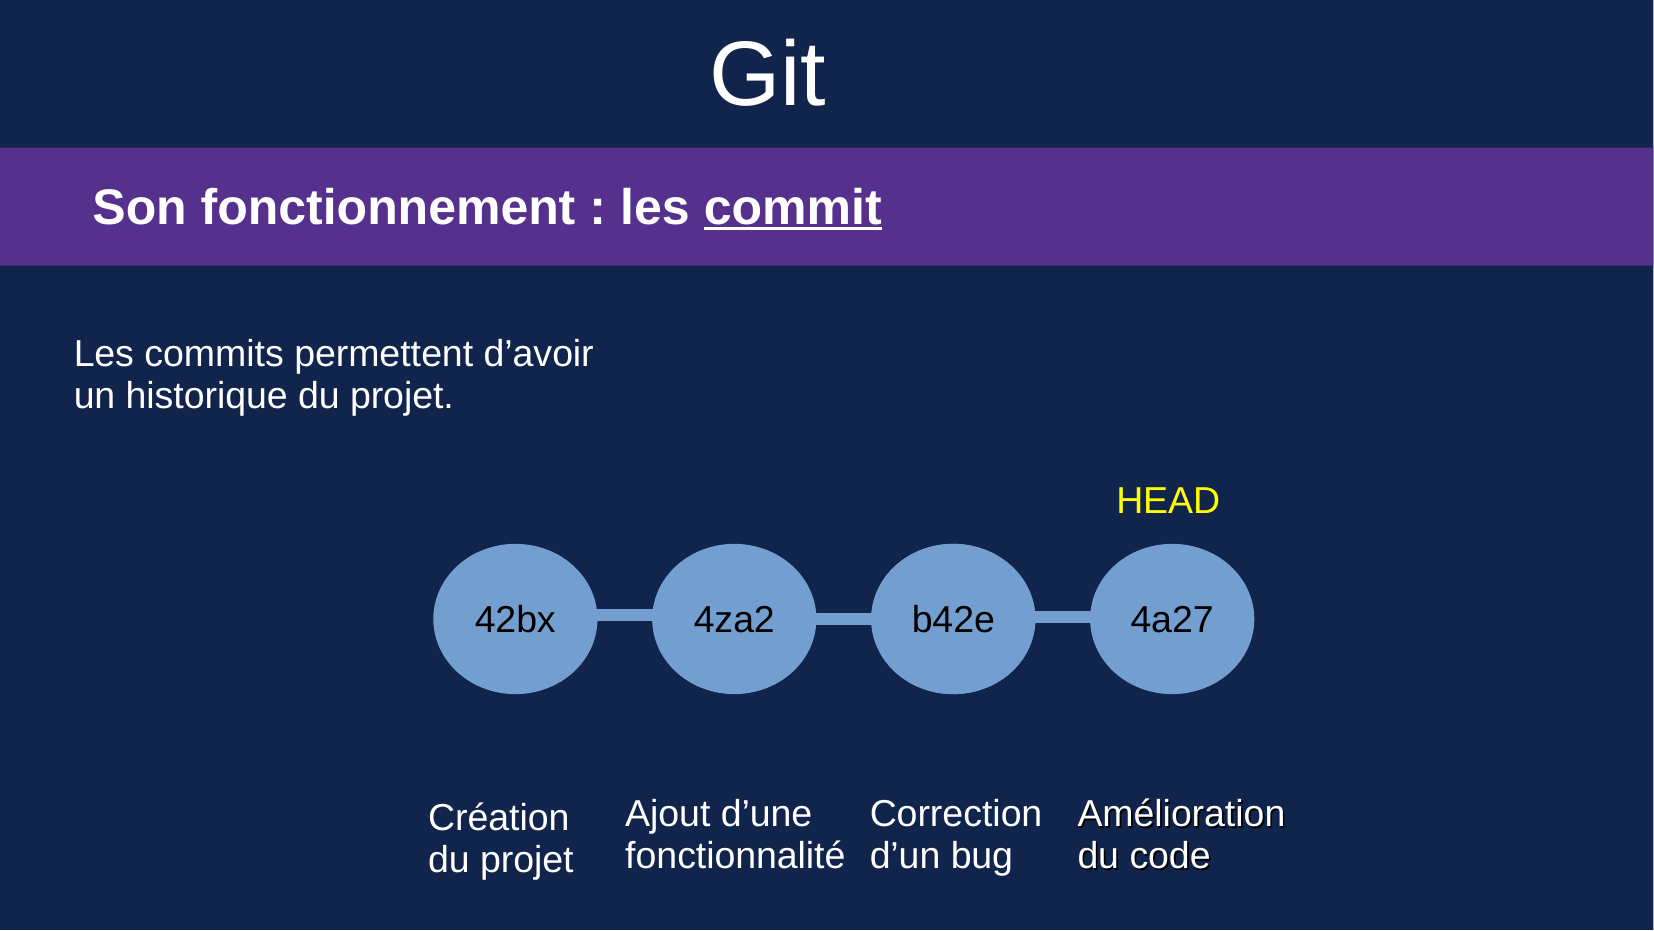

# Git
Son fonctionnement : les commit
Les commits permettent d’avoir un historique du projet.
HEAD
42bx
4za2
eabx
b42e
4a27
Ajout d’une fonctionnalité
Correction d’un bug
Amélioration du code
Création du projet